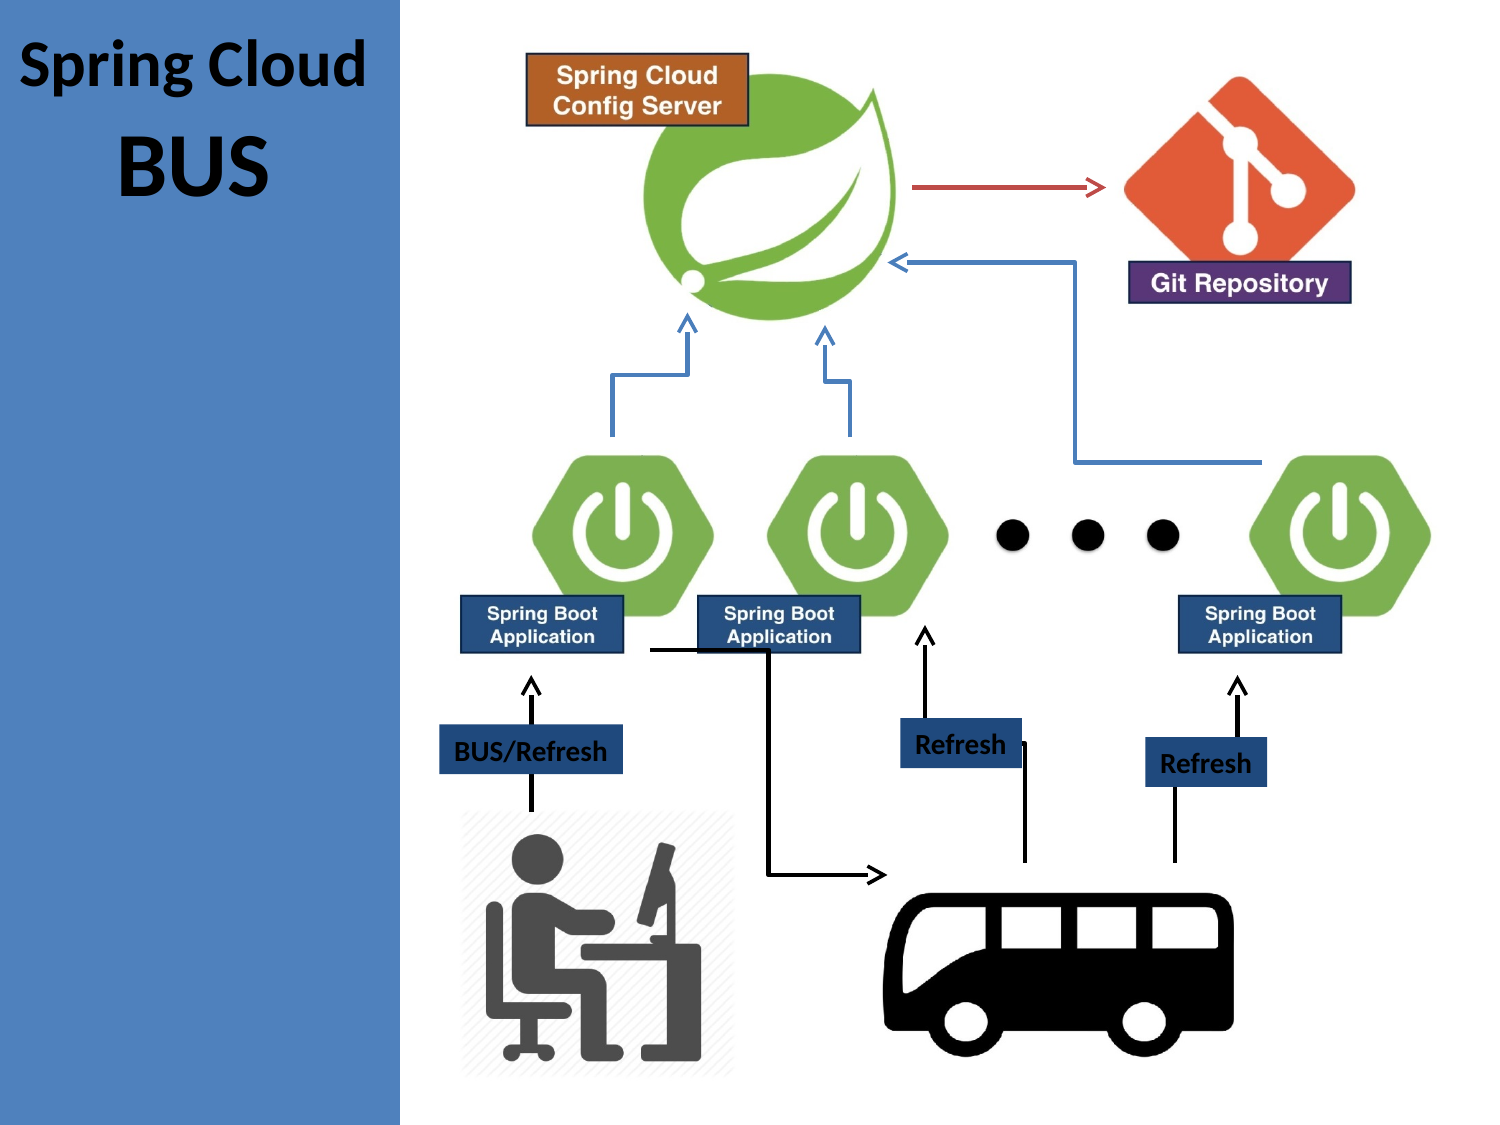

# Spring Cloud BUS
Refresh
BUS/Refresh
Refresh
Cloud Bus